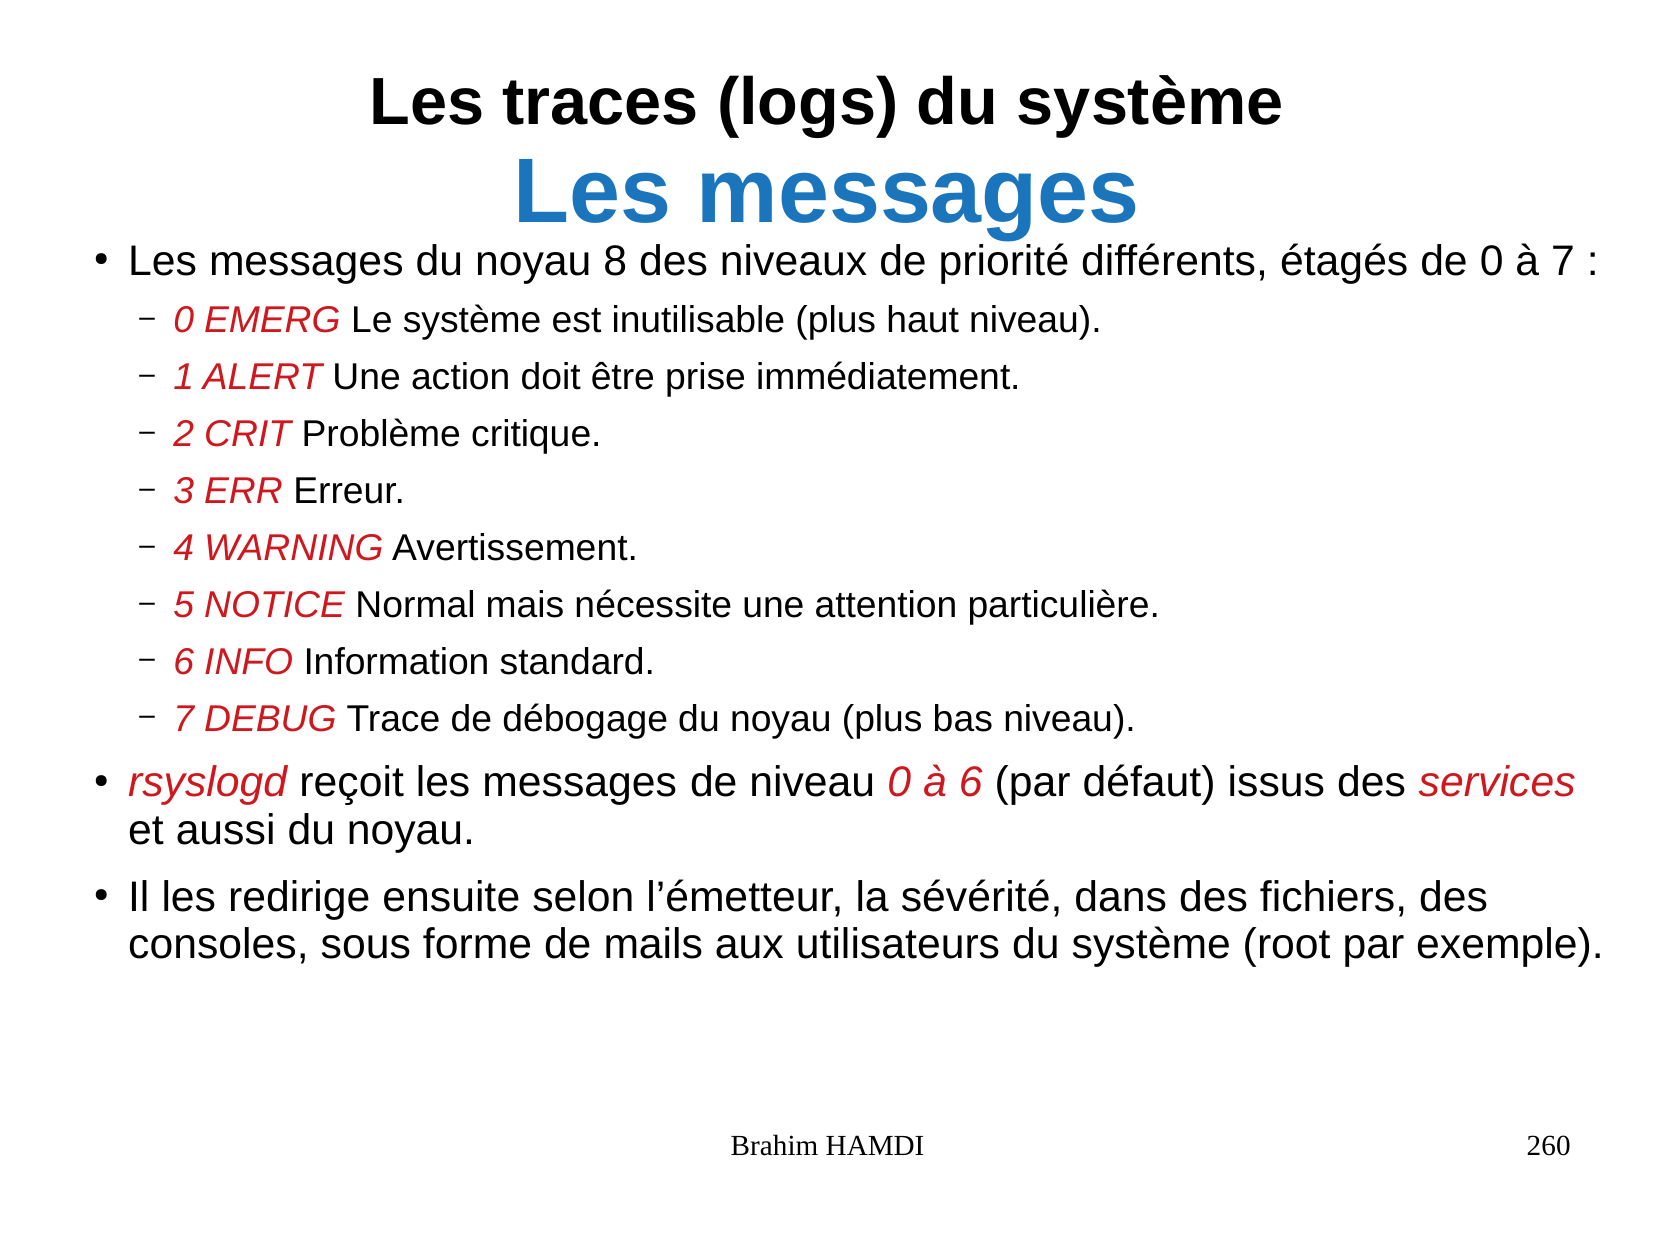

# Les traces (logs) du système Les messages
Les messages du noyau 8 des niveaux de priorité différents, étagés de 0 à 7 :
0 EMERG Le système est inutilisable (plus haut niveau).
1 ALERT Une action doit être prise immédiatement.
2 CRIT Problème critique.
3 ERR Erreur.
4 WARNING Avertissement.
5 NOTICE Normal mais nécessite une attention particulière.
6 INFO Information standard.
7 DEBUG Trace de débogage du noyau (plus bas niveau).
rsyslogd reçoit les messages de niveau 0 à 6 (par défaut) issus des services et aussi du noyau.
Il les redirige ensuite selon l’émetteur, la sévérité, dans des fichiers, des consoles, sous forme de mails aux utilisateurs du système (root par exemple).
Brahim HAMDI
260